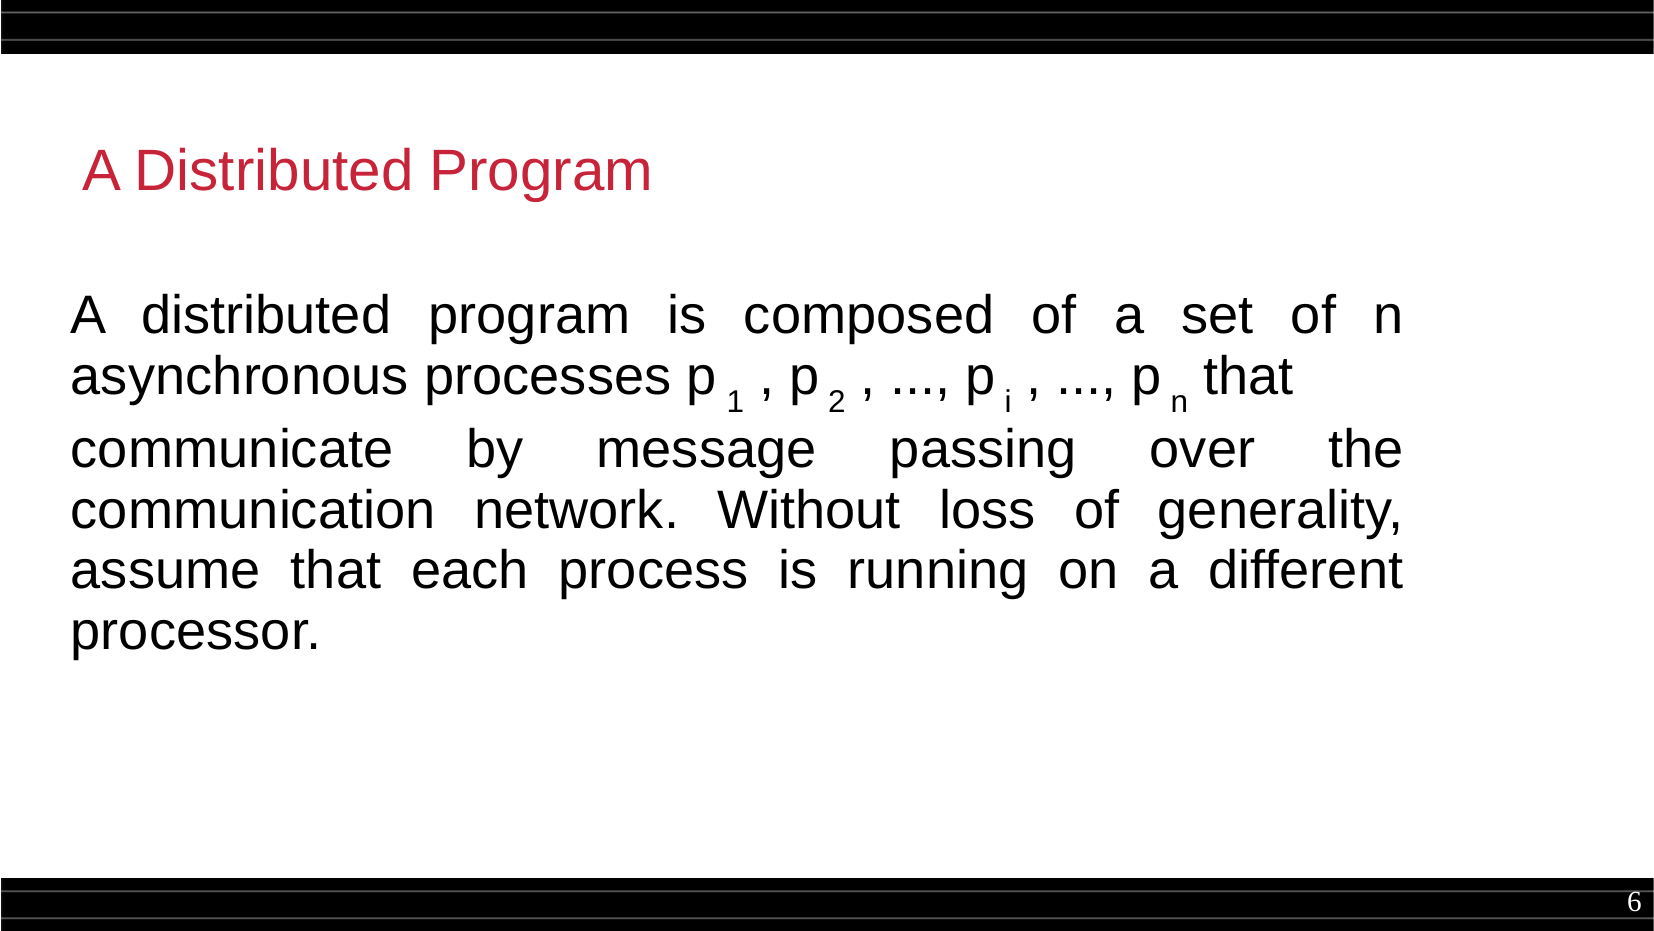

# A Distributed Program
A distributed program is composed of a set of n asynchronous processes p 1 , p 2 , ..., p i , ..., p n that
communicate by message passing over the communication network. Without loss of generality, assume that each process is running on a different processor.